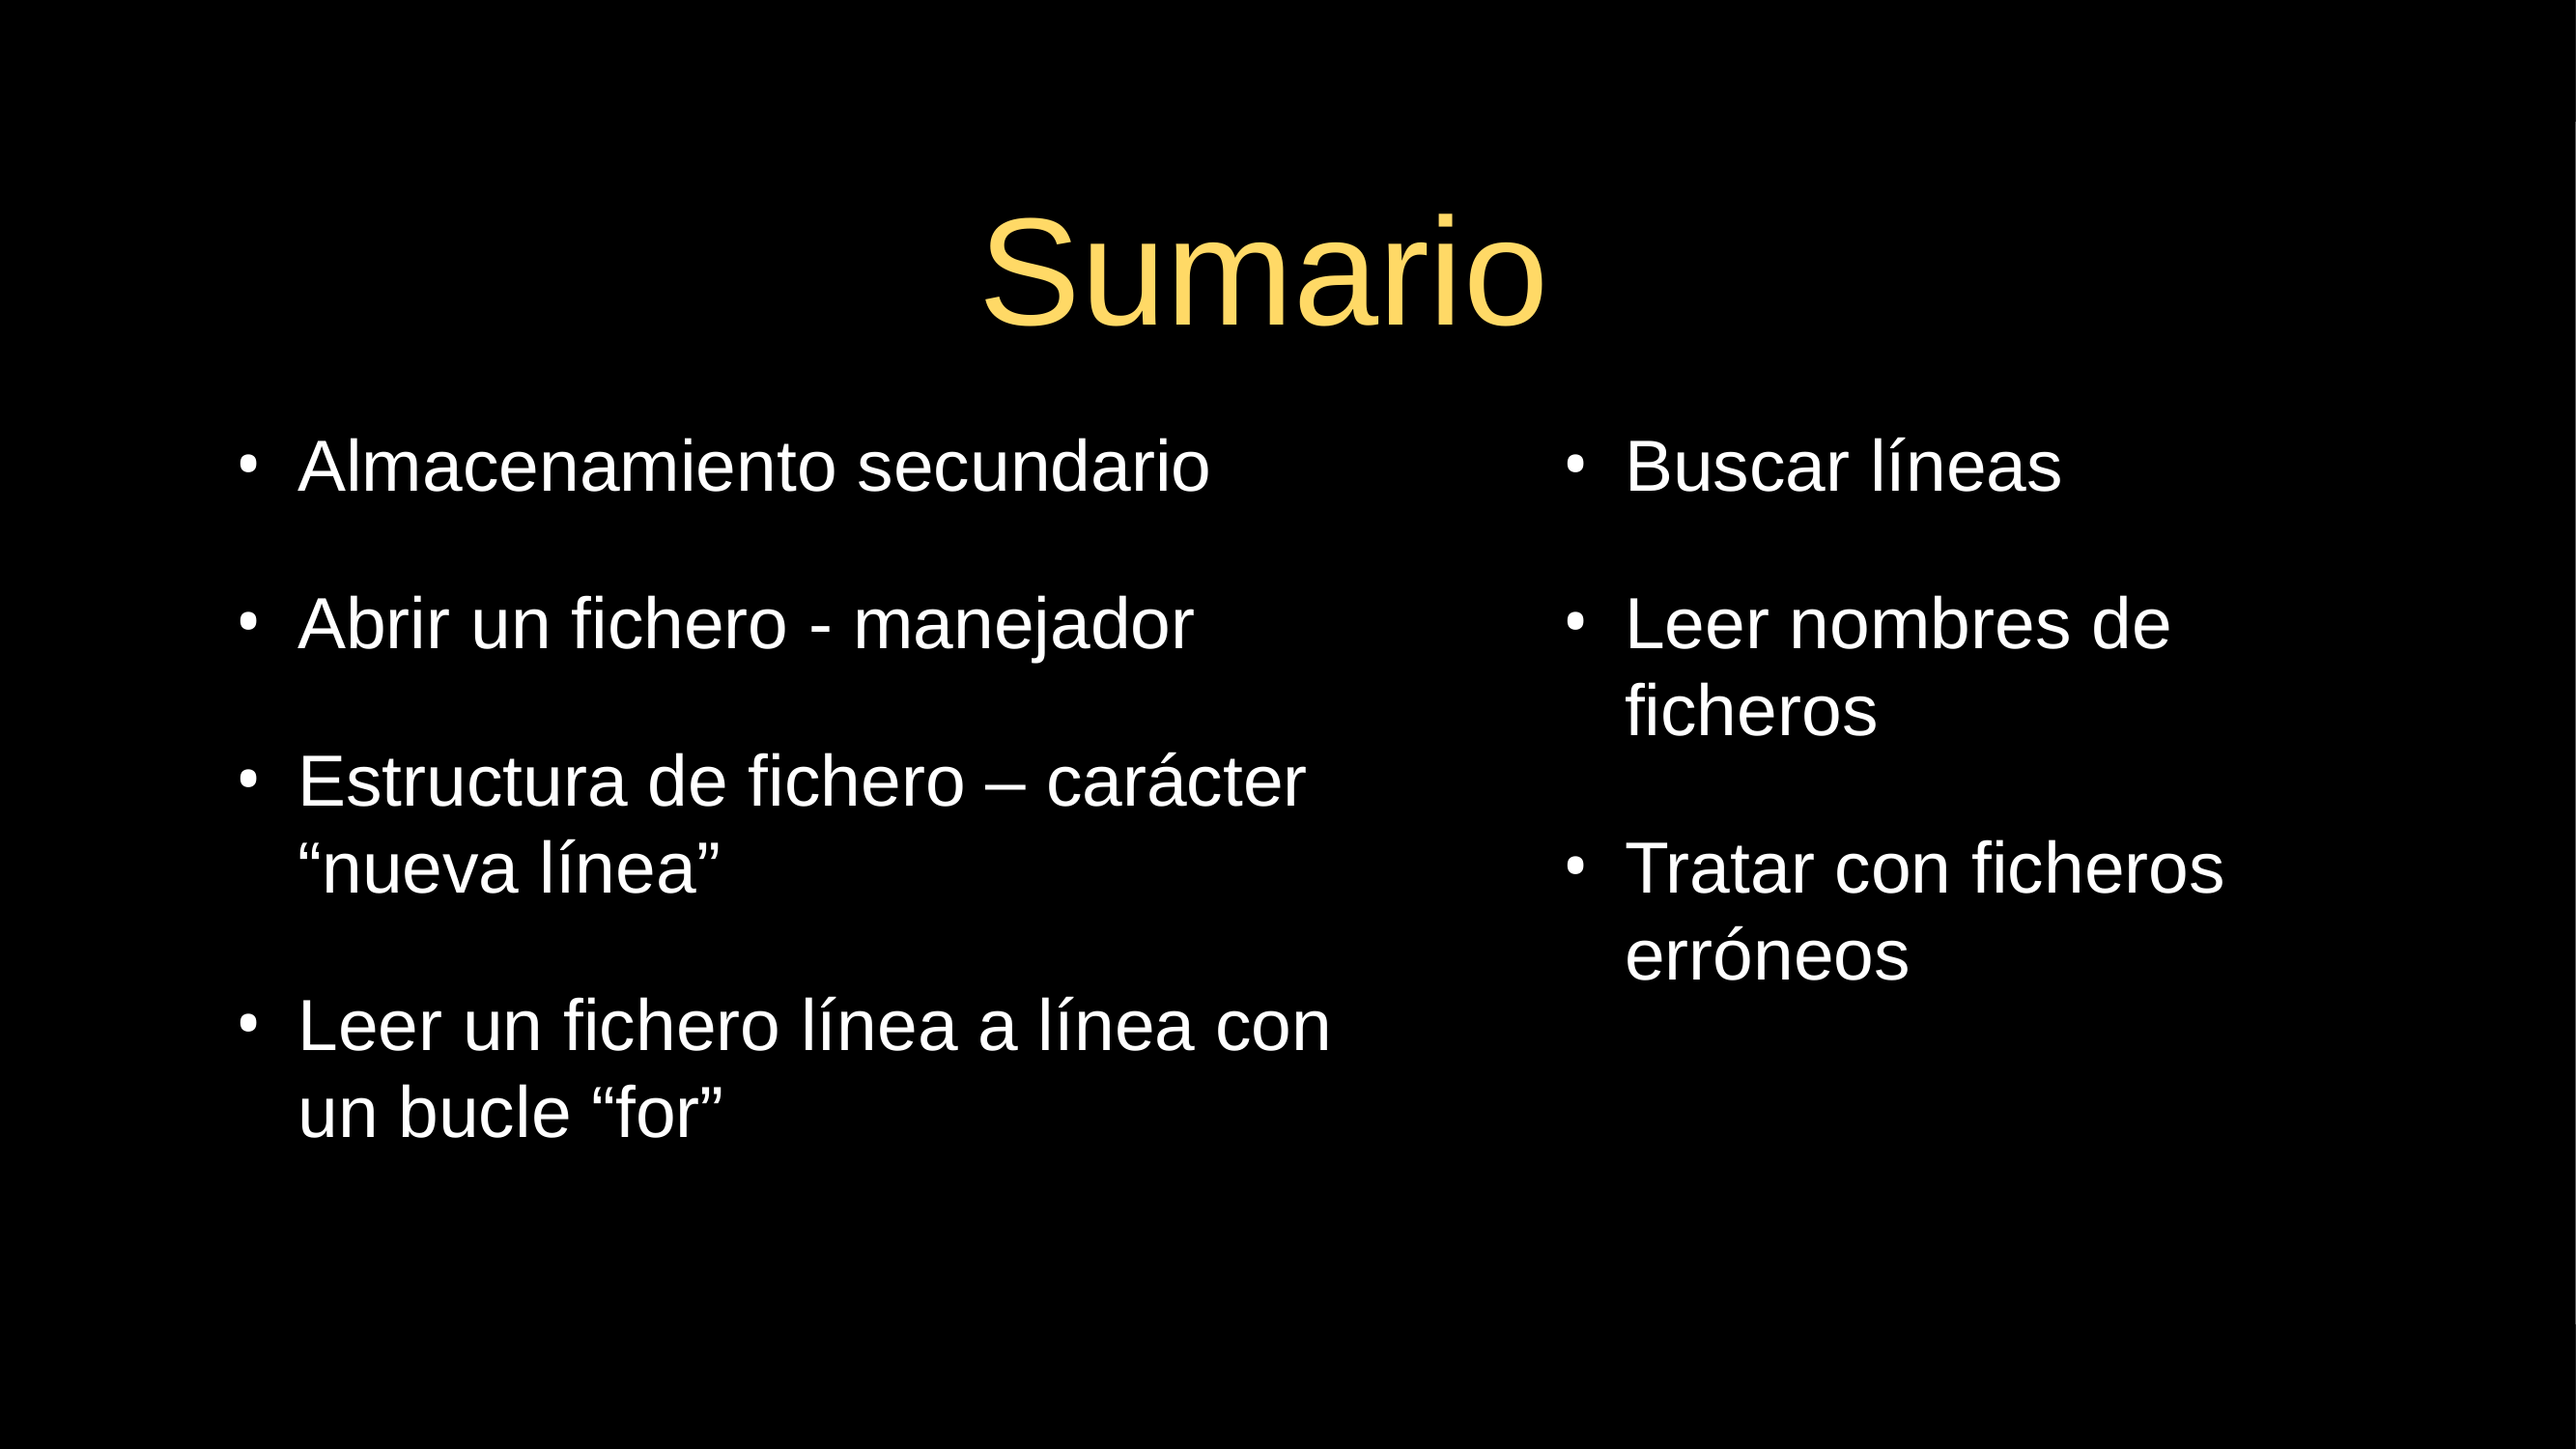

# Sumario
Almacenamiento secundario
Abrir un fichero - manejador
Estructura de fichero – carácter “nueva línea”
Leer un fichero línea a línea con un bucle “for”
Buscar líneas
Leer nombres de ficheros
Tratar con ficheros erróneos